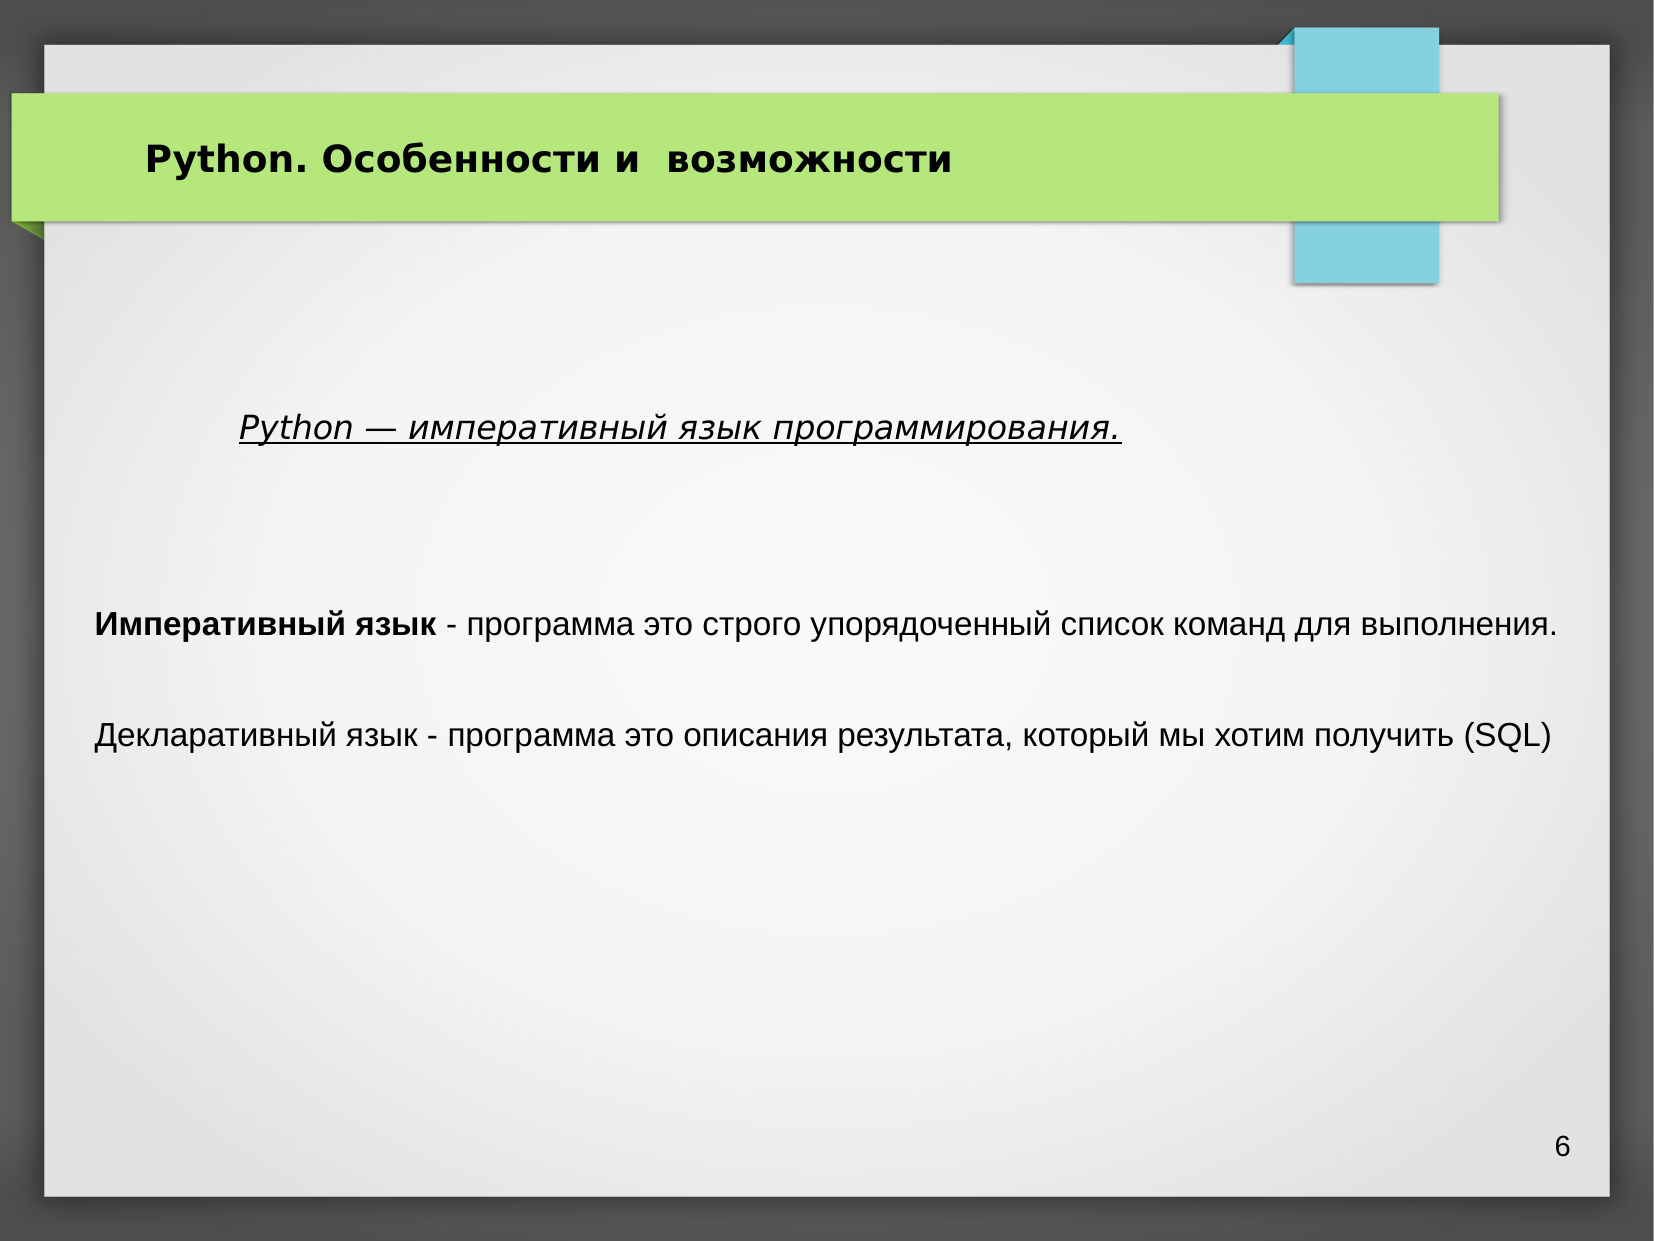

Python. Особенности и возможности
Python — императивный язык программирования.
Императивный язык - программа это строго упорядоченный список команд для выполнения.
Декларативный язык - программа это описания результата, который мы хотим получить (SQL)
6